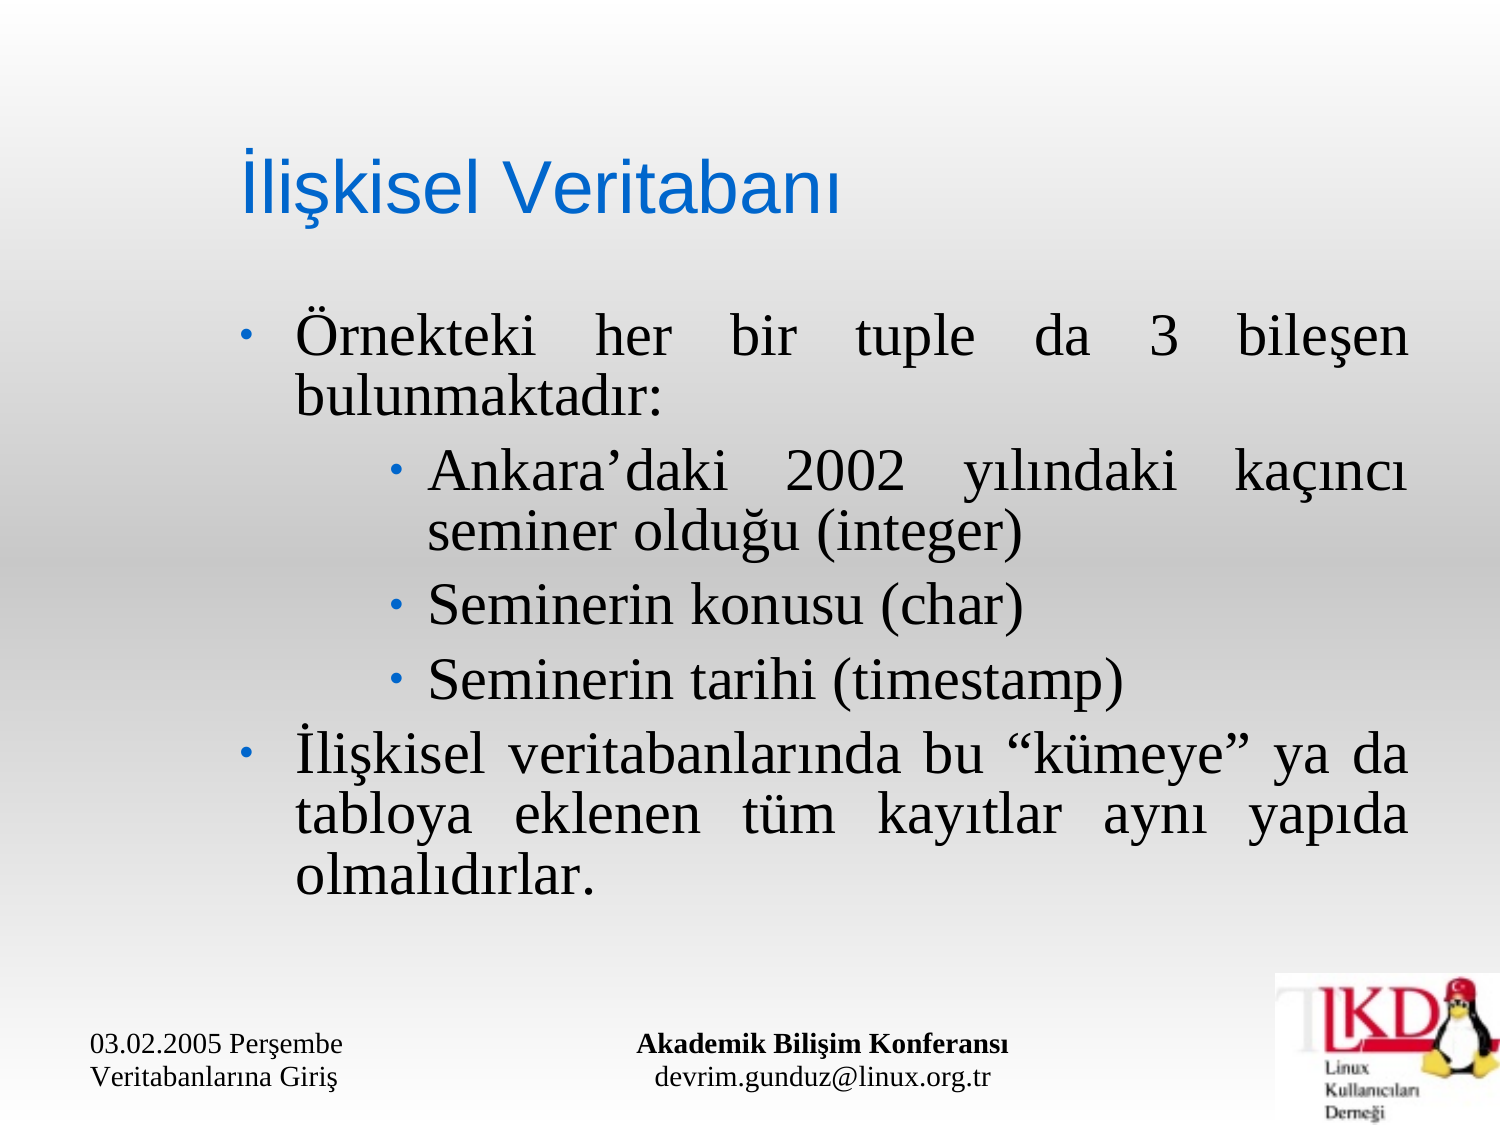

# İlişkisel Veritabanı
Örnekteki her bir tuple da 3 bileşen bulunmaktadır:
Ankara’daki 2002 yılındaki kaçıncı seminer olduğu (integer)
Seminerin konusu (char)
Seminerin tarihi (timestamp)
İlişkisel veritabanlarında bu “kümeye” ya da tabloya eklenen tüm kayıtlar aynı yapıda olmalıdırlar.